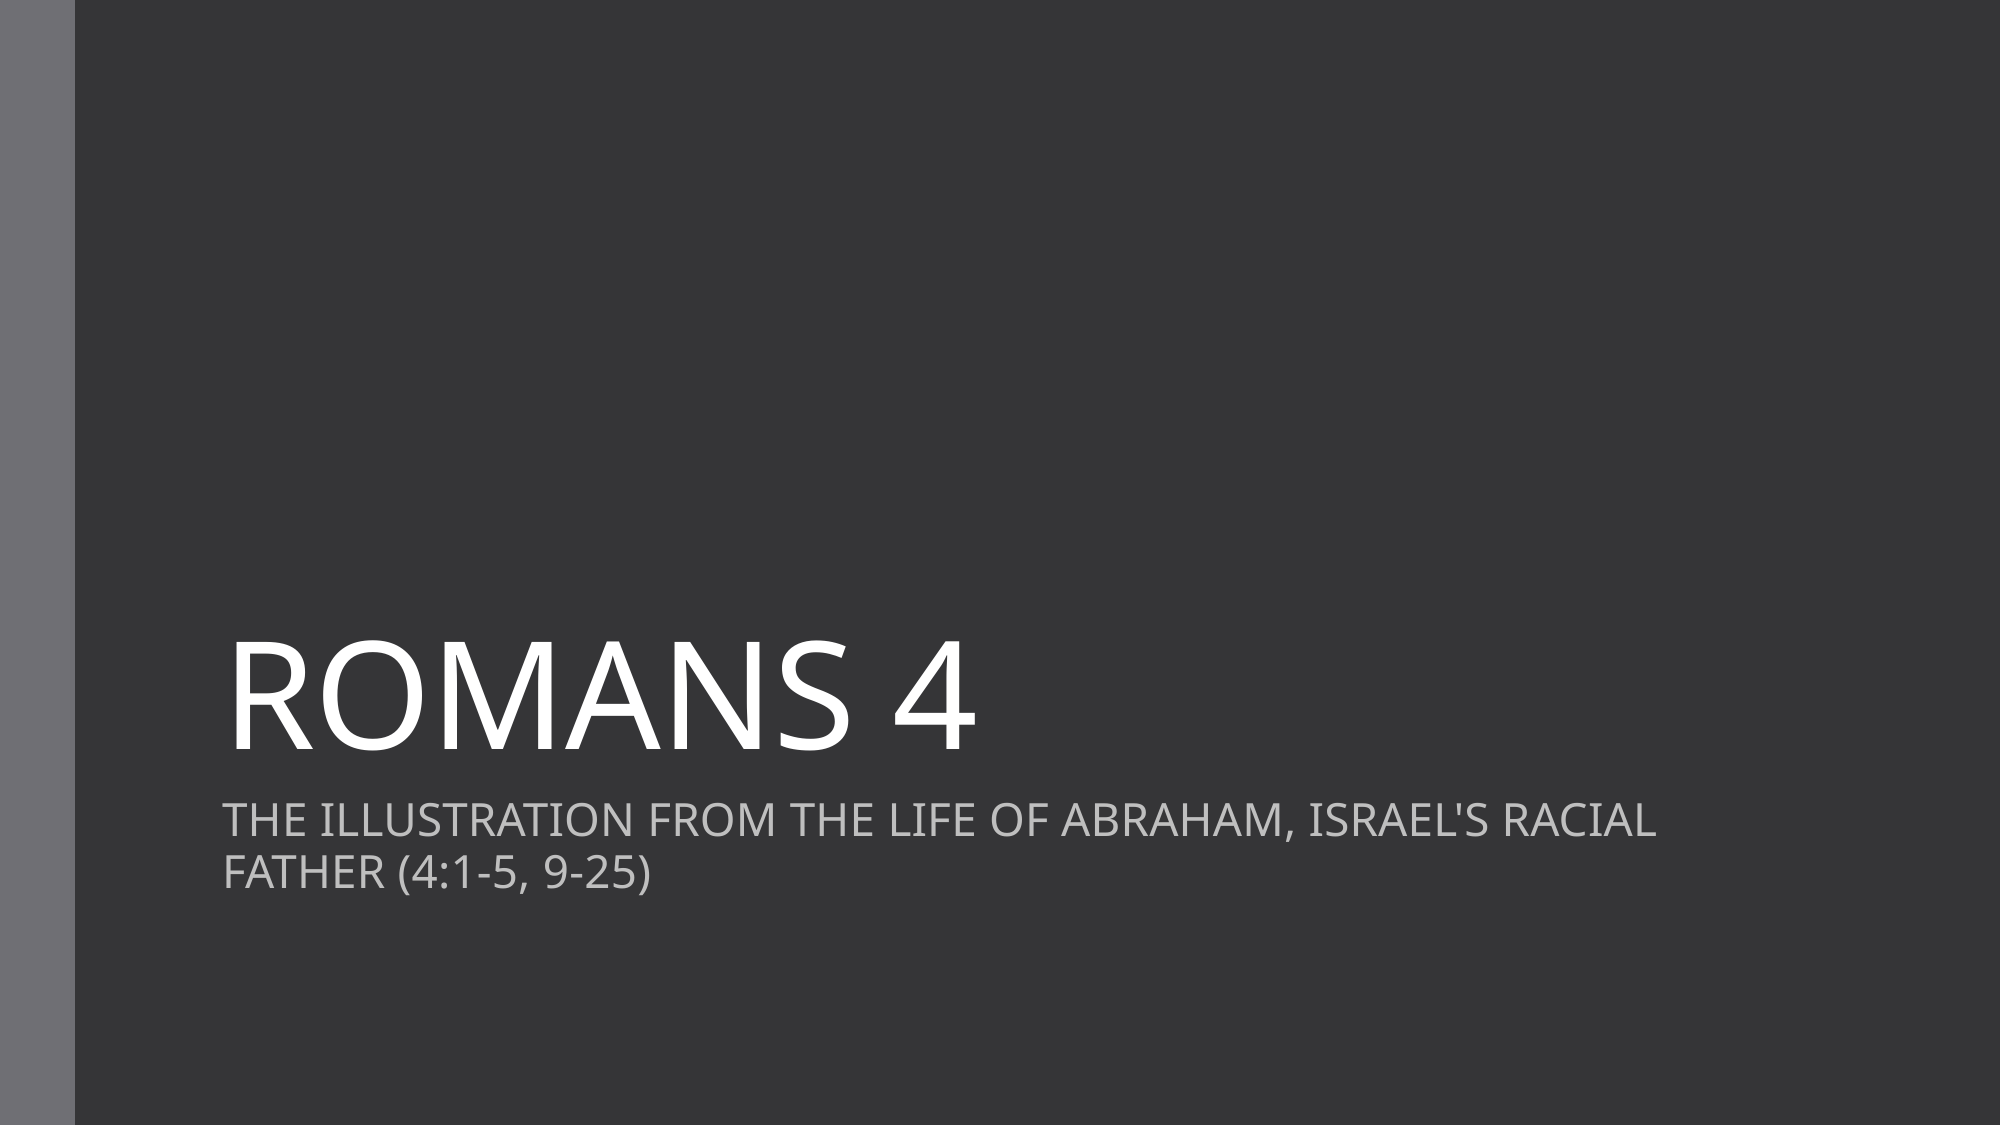

# ROMANS 4
THE ILLUSTRATION FROM THE LIFE OF ABRAHAM, ISRAEL'S RACIAL FATHER (4:1-5, 9-25)